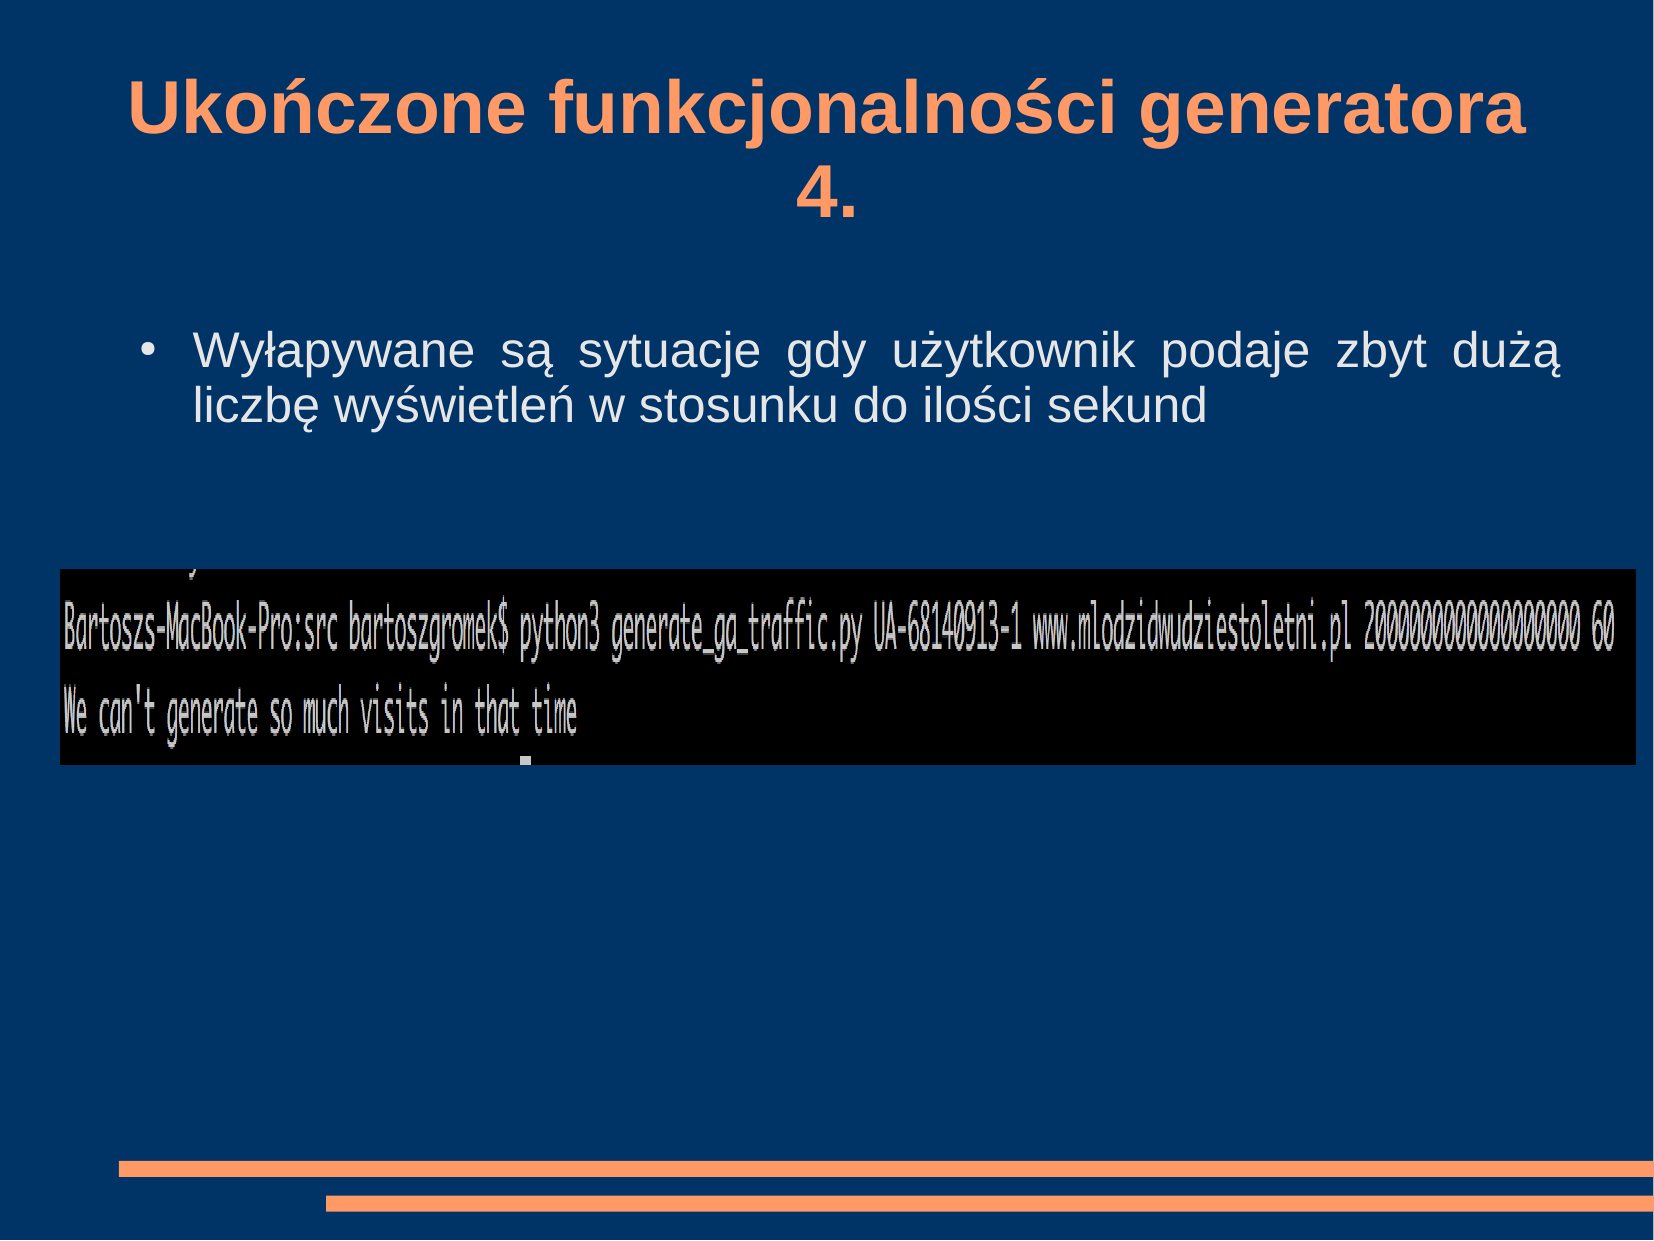

# Ukończone funkcjonalności generatora 4.
Wyłapywane są sytuacje gdy użytkownik podaje zbyt dużą liczbę wyświetleń w stosunku do ilości sekund